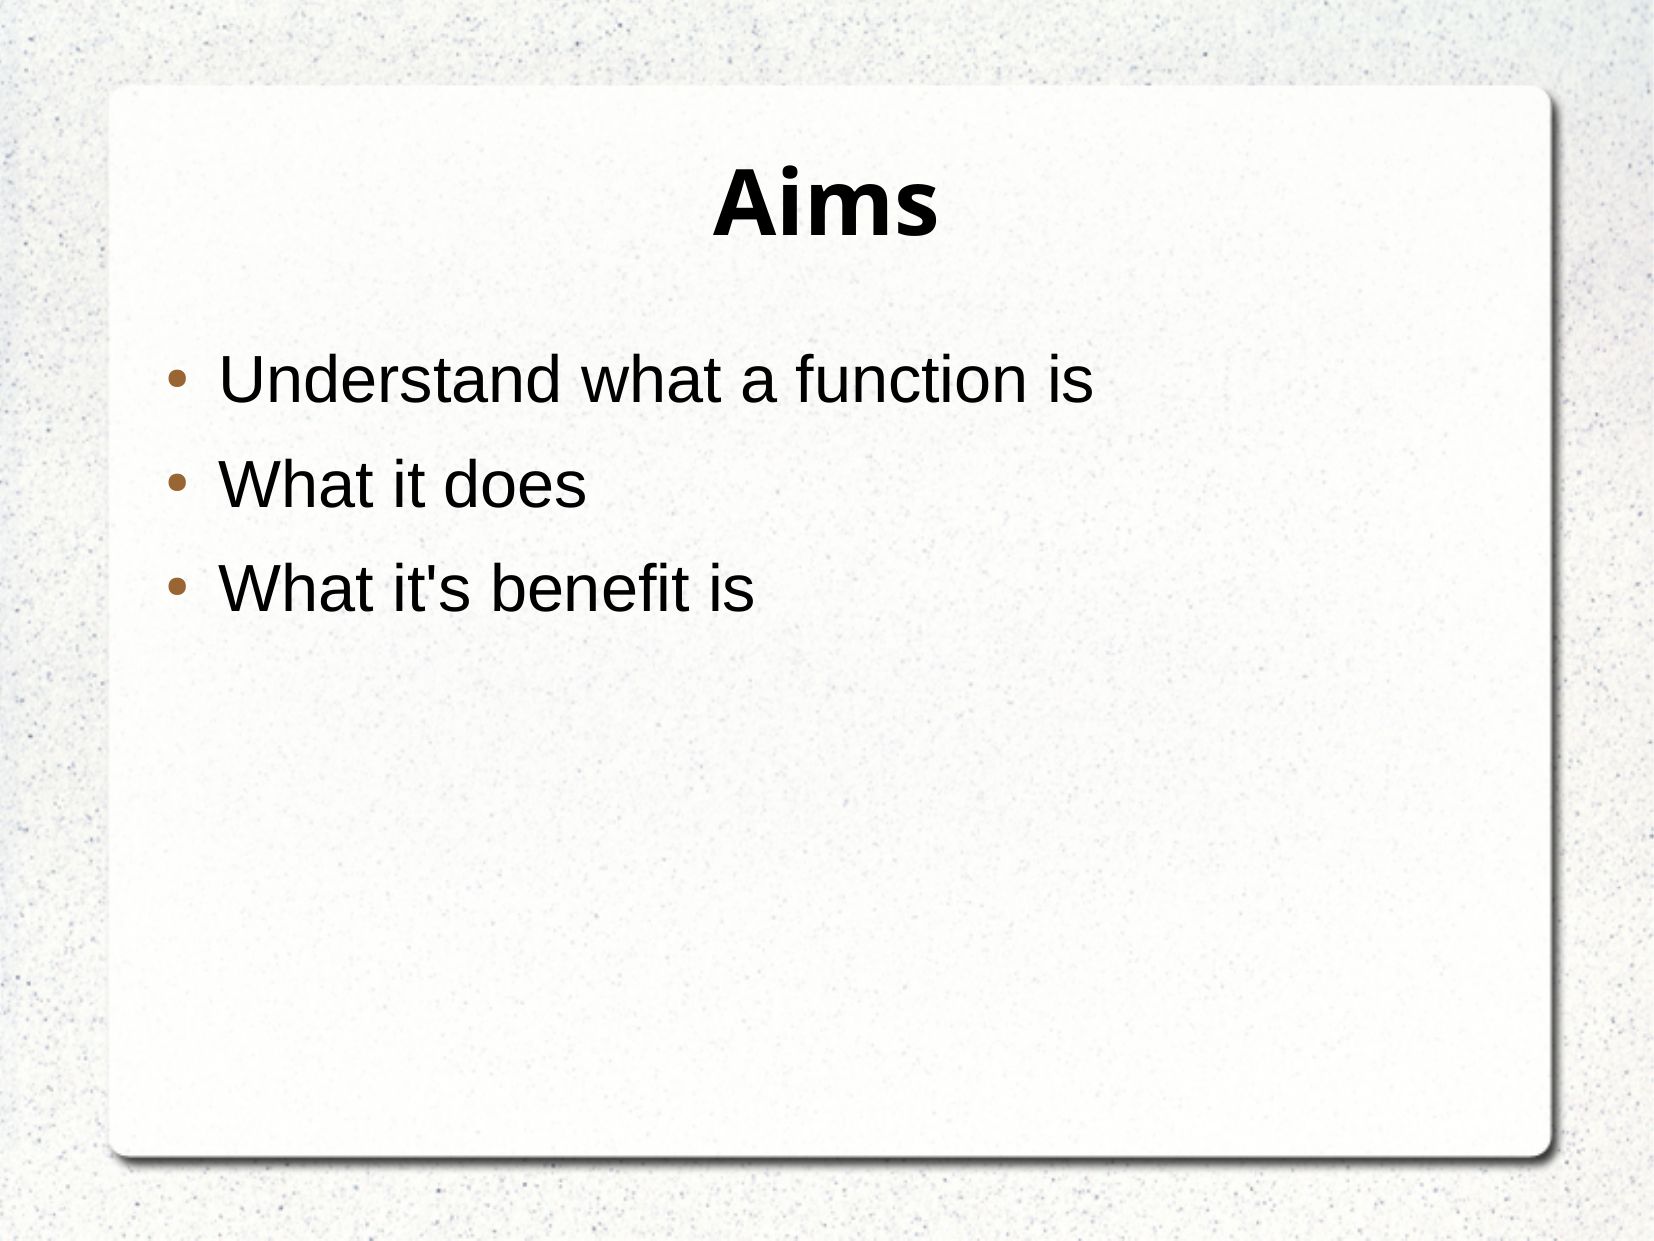

# Aims
Understand what a function is
What it does
What it's benefit is